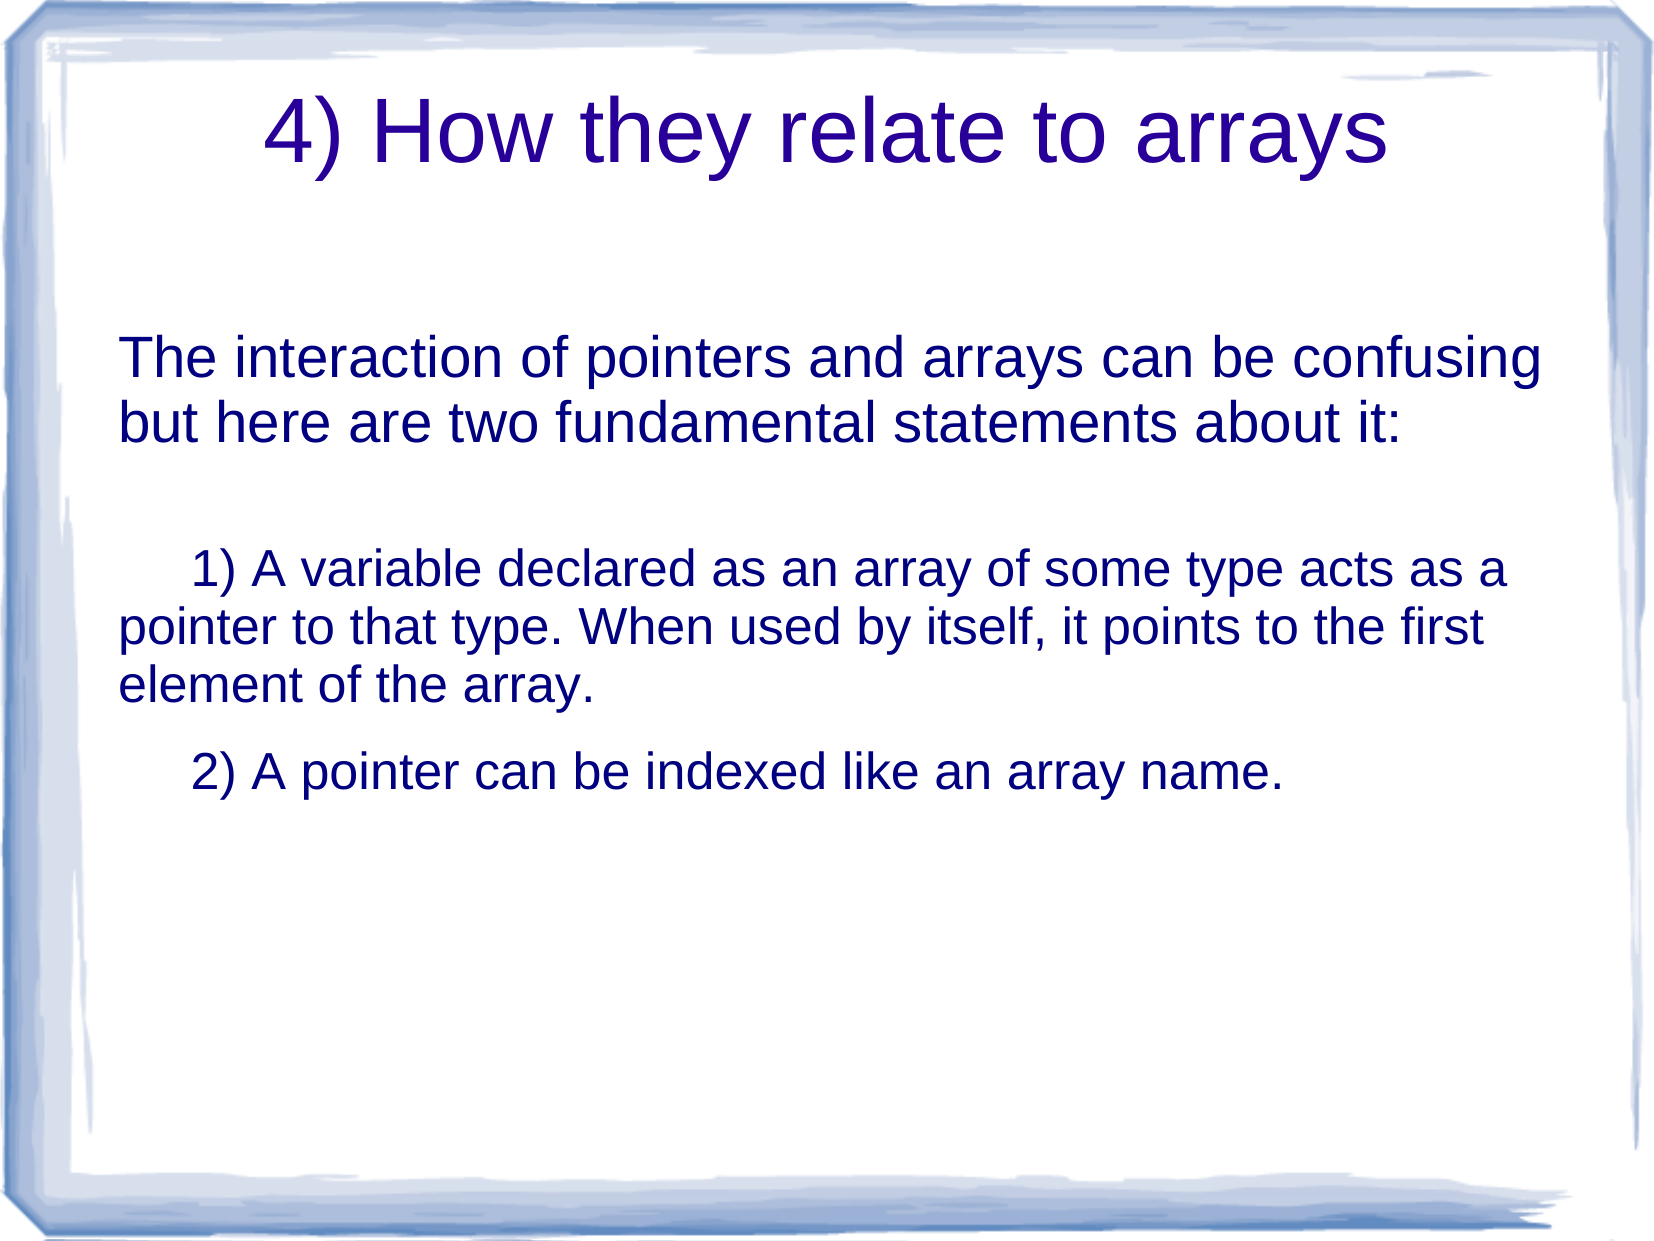

# 4) How they relate to arrays
The interaction of pointers and arrays can be confusing but here are two fundamental statements about it:
 1) A variable declared as an array of some type acts as a pointer to that type. When used by itself, it points to the first element of the array.
 2) A pointer can be indexed like an array name.